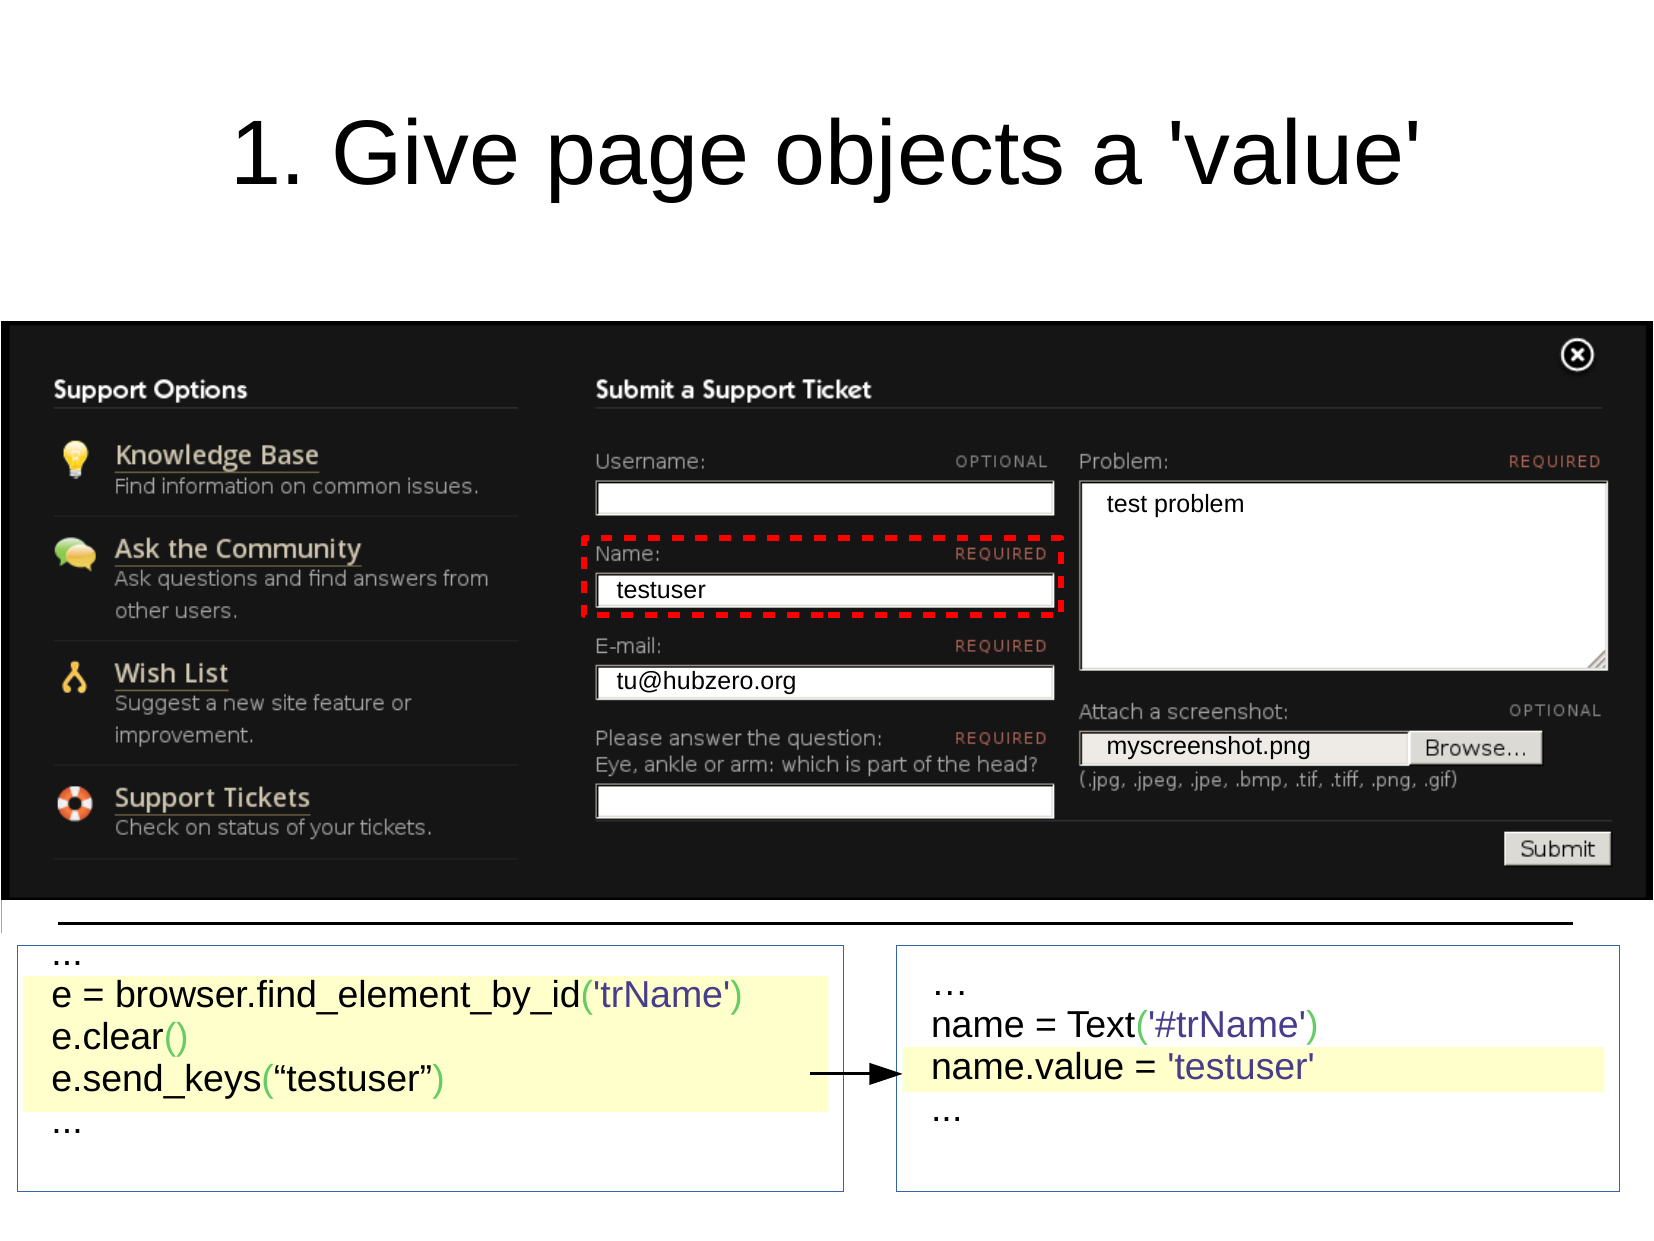

# 1. Give page objects a 'value'
test problem
testuser
tu@hubzero.org
myscreenshot.png
...
e = browser.find_element_by_id('trName')
e.clear()
e.send_keys(“testuser”)
...
…
name = Text('#trName')
name.value = 'testuser'
...